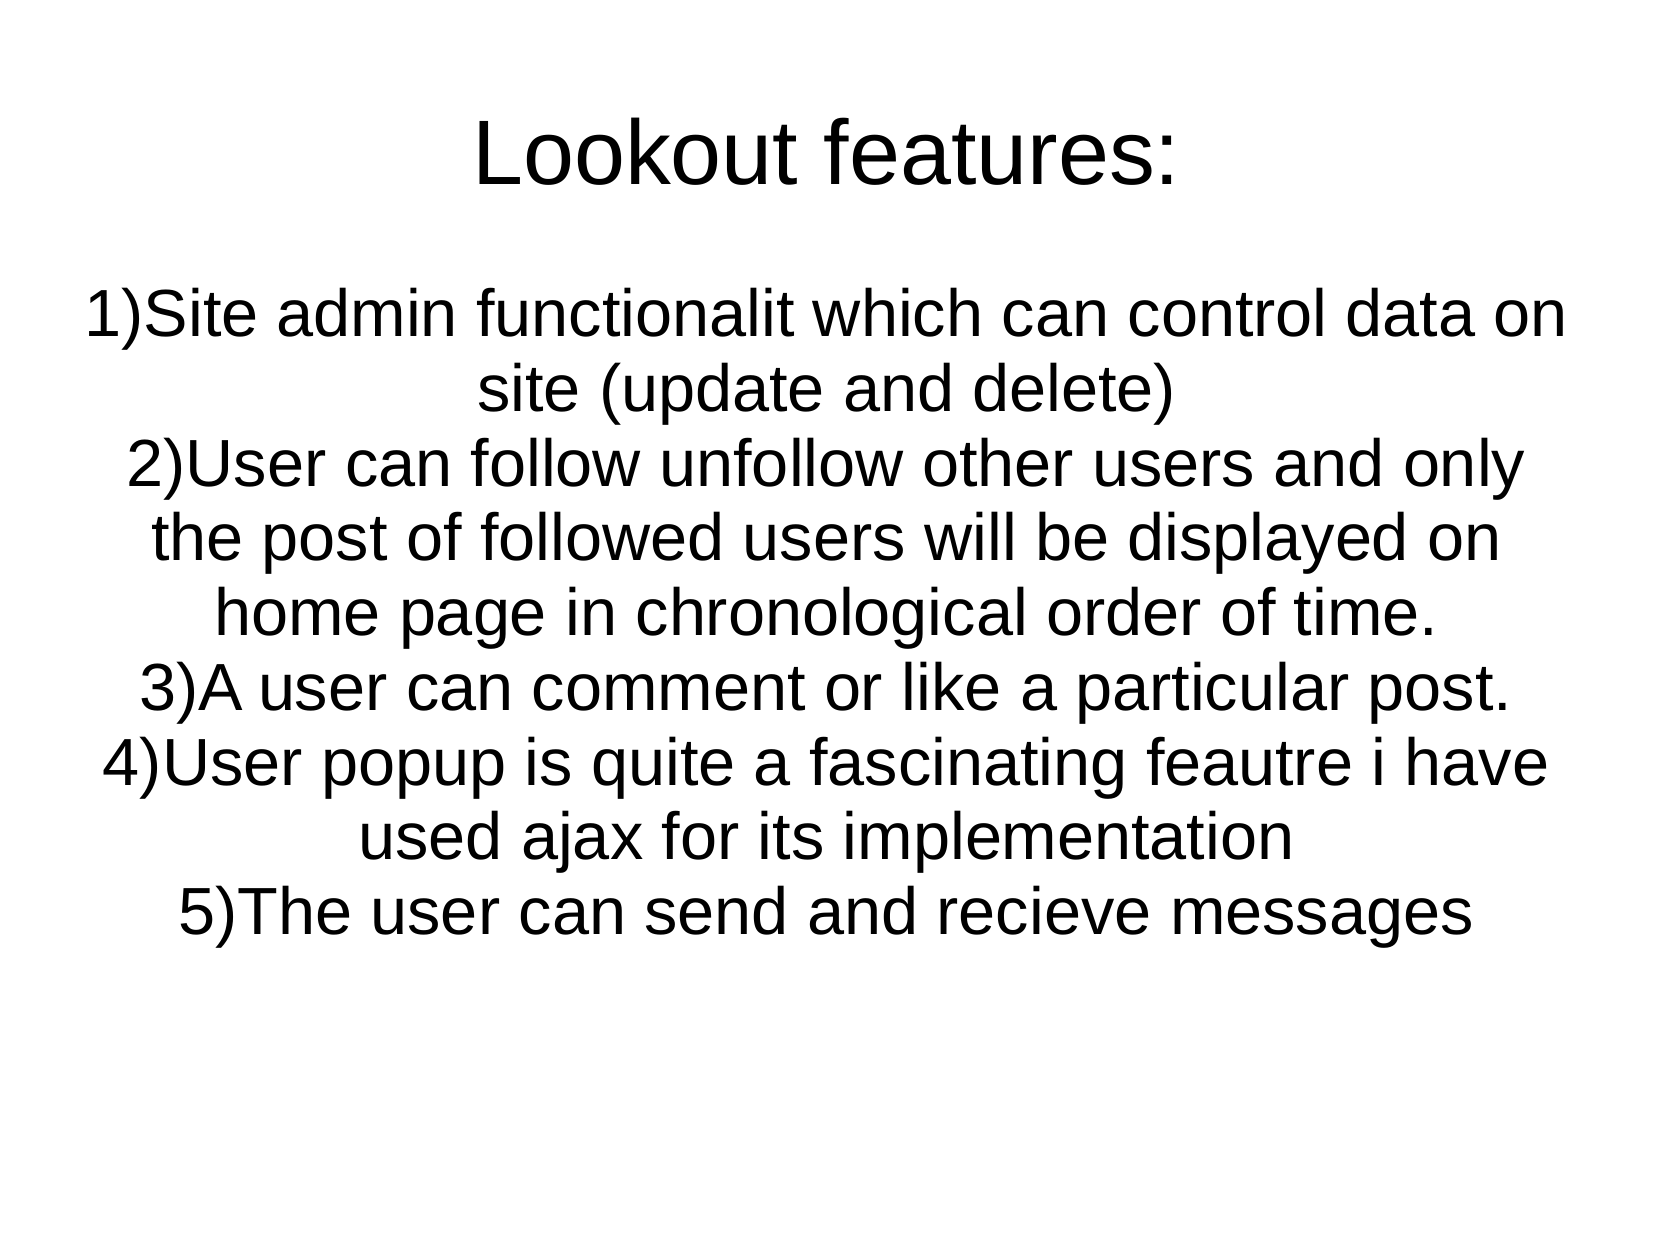

# Lookout features:
1)Site admin functionalit which can control data on site (update and delete)
2)User can follow unfollow other users and only the post of followed users will be displayed on home page in chronological order of time.
3)A user can comment or like a particular post.
4)User popup is quite a fascinating feautre i have used ajax for its implementation
5)The user can send and recieve messages